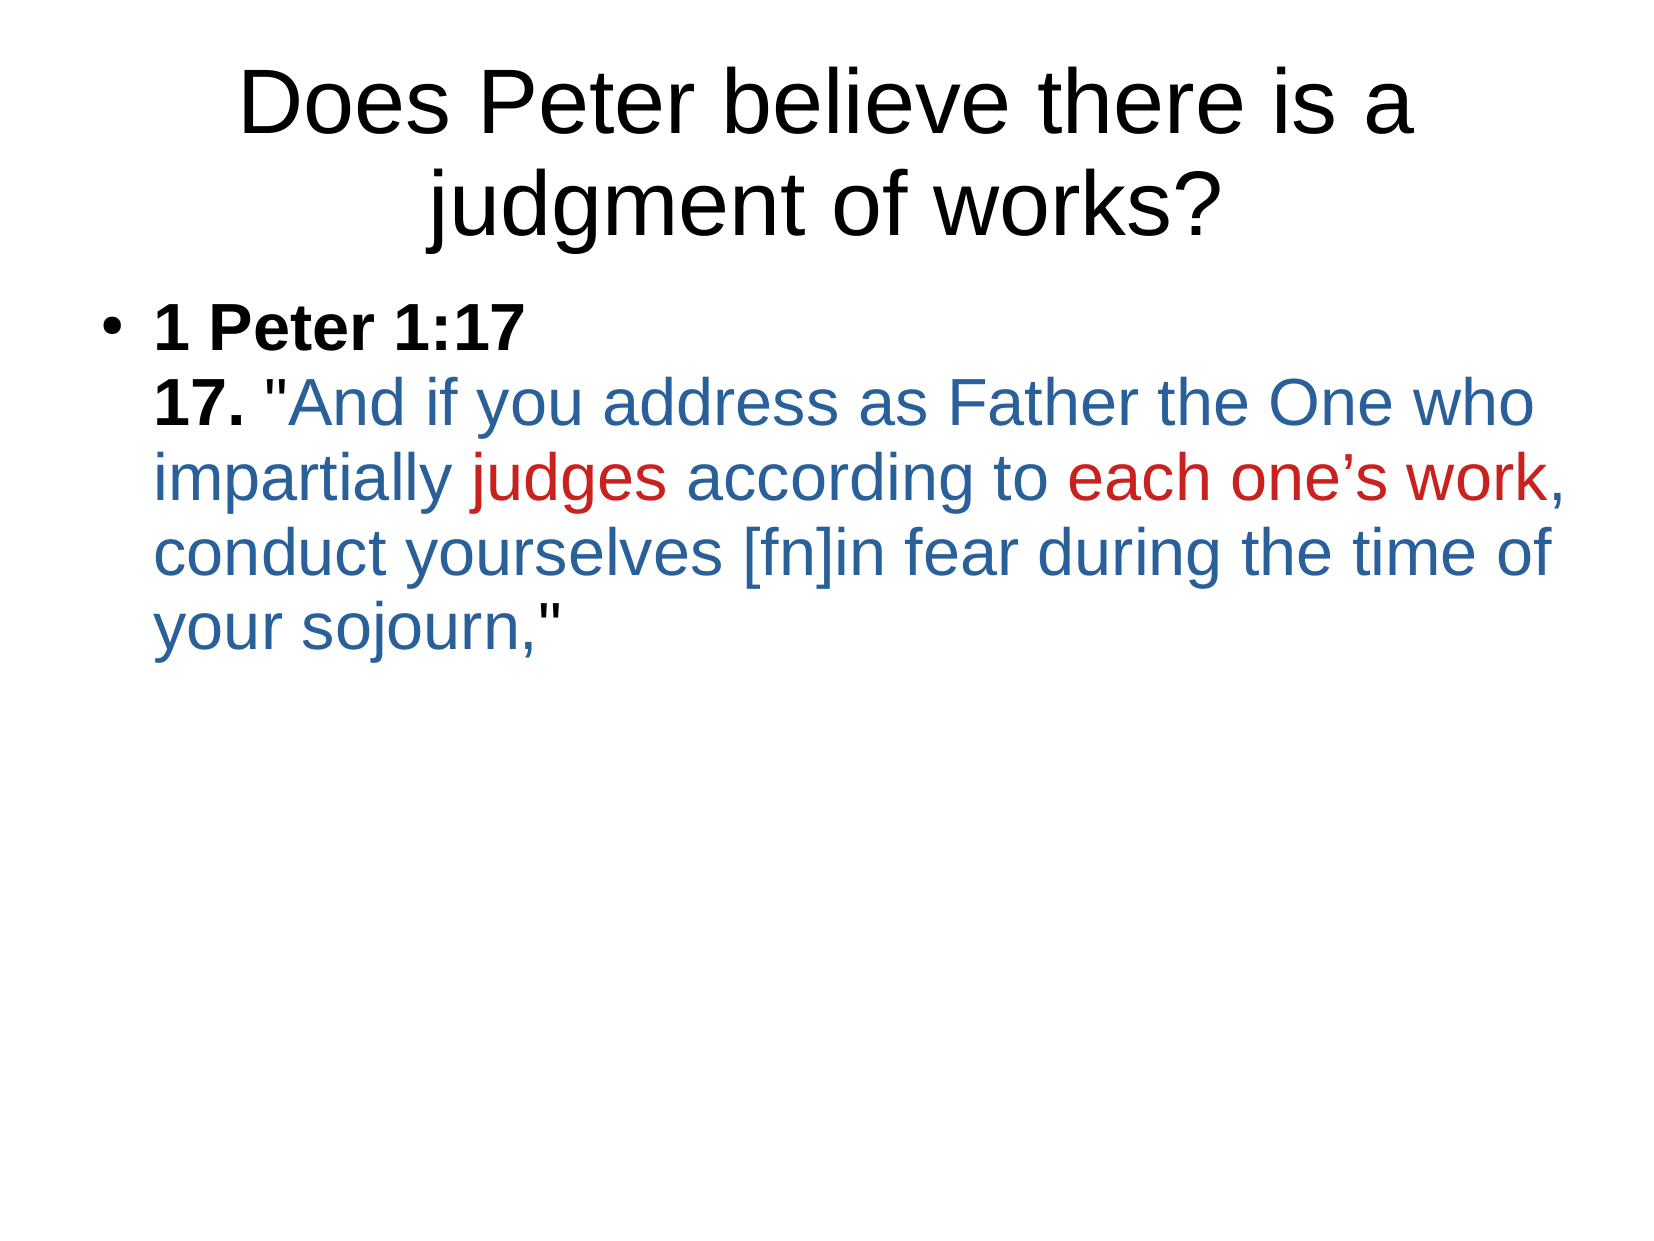

# Does Peter believe there is a judgment of works?
1 Peter 1:17
17. "And if you address as Father the One who impartially judges according to each one’s work, conduct yourselves [fn]in fear during the time of your sojourn,"